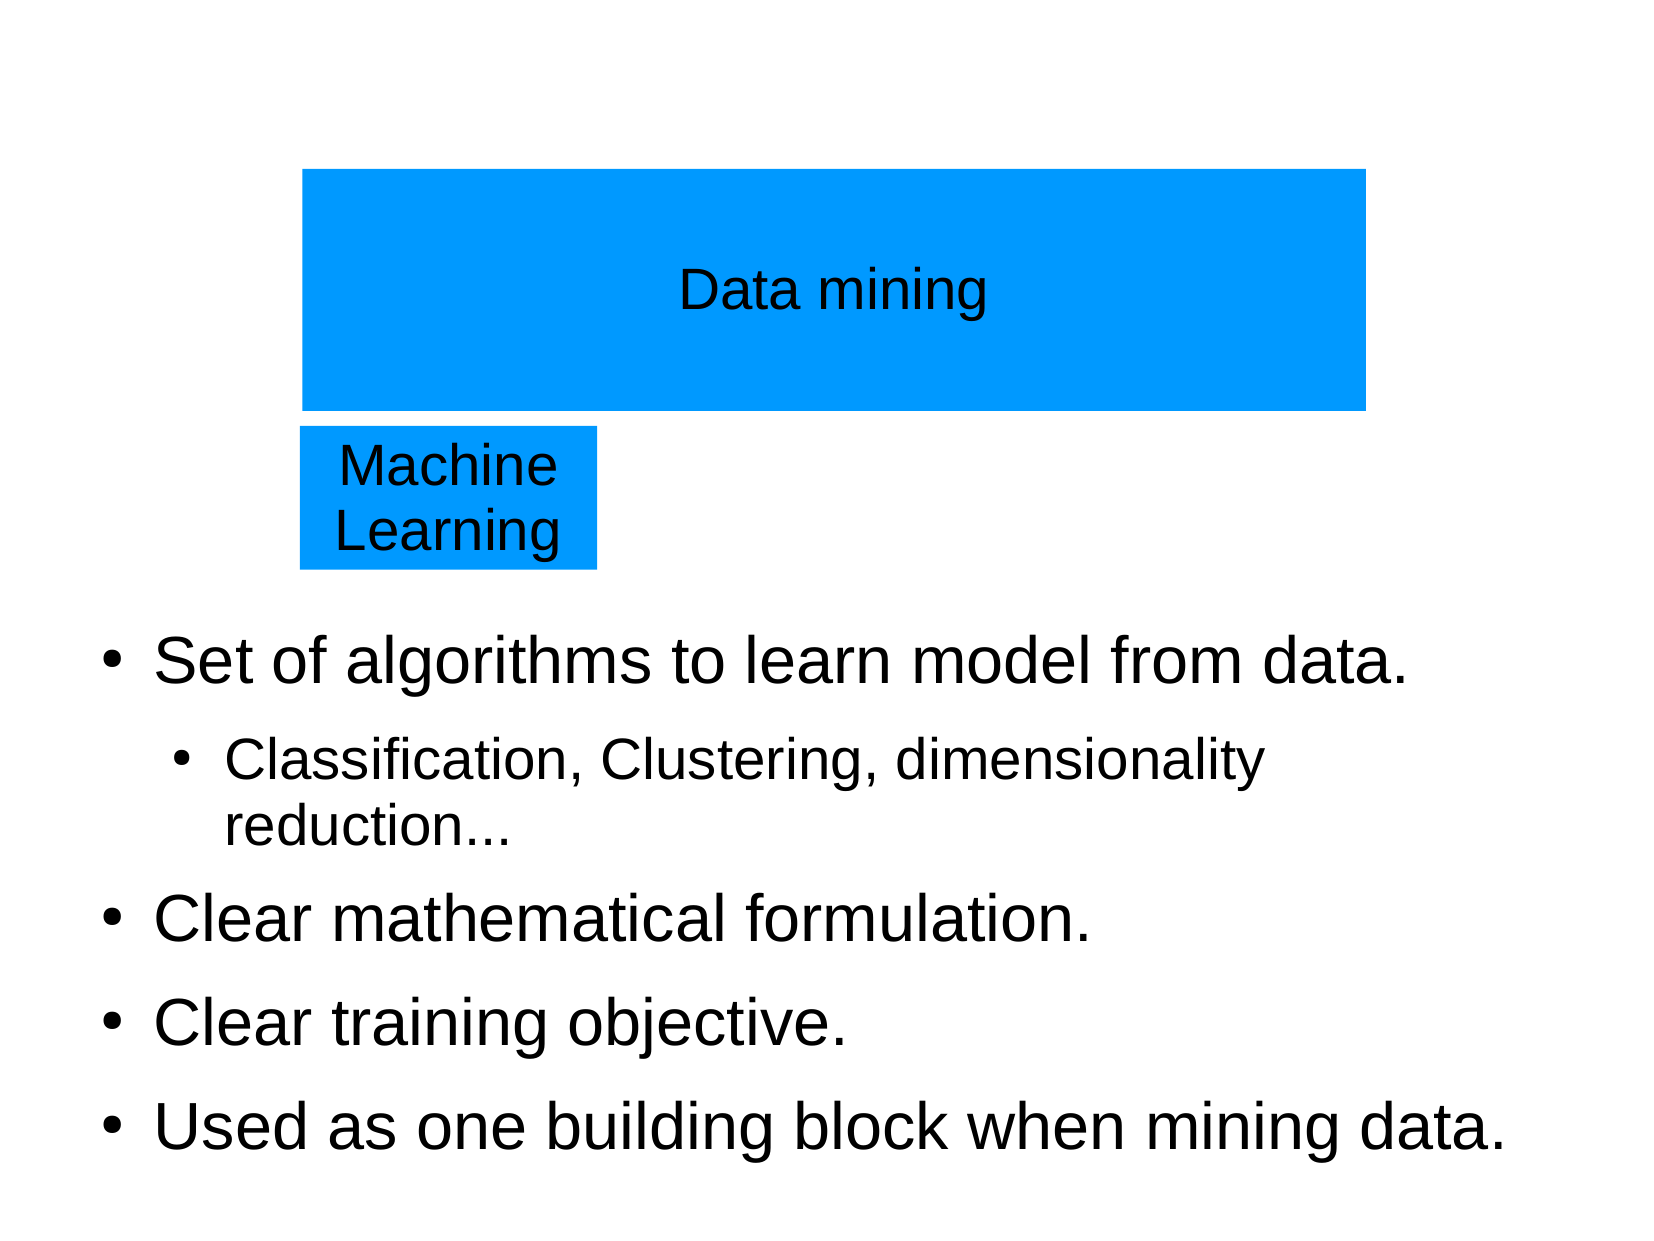

Data mining
Machine
Learning
# Set of algorithms to learn model from data.
Classification, Clustering, dimensionality reduction...
Clear mathematical formulation.
Clear training objective.
Used as one building block when mining data.